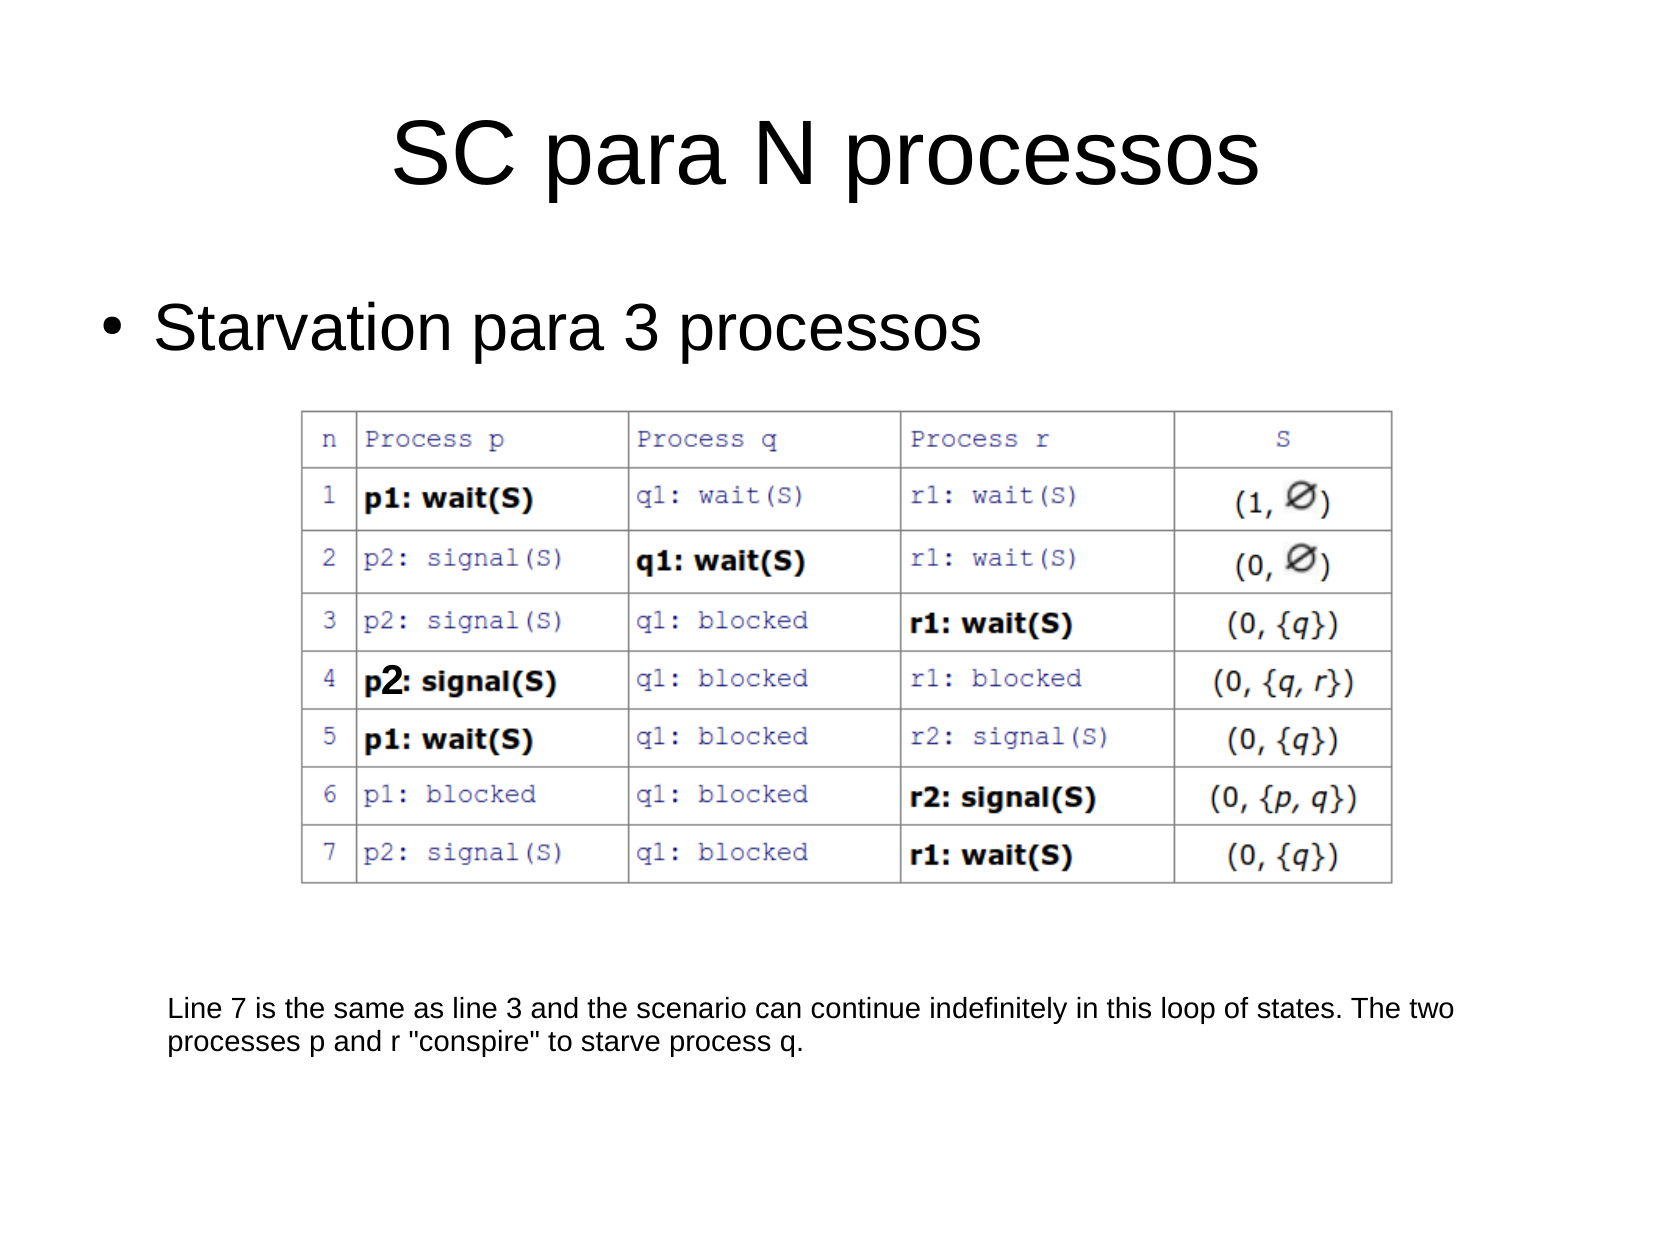

# SC para N processos
Starvation para 3 processos
2
Line 7 is the same as line 3 and the scenario can continue indefinitely in this loop of states. The two processes p and r "conspire" to starve process q.